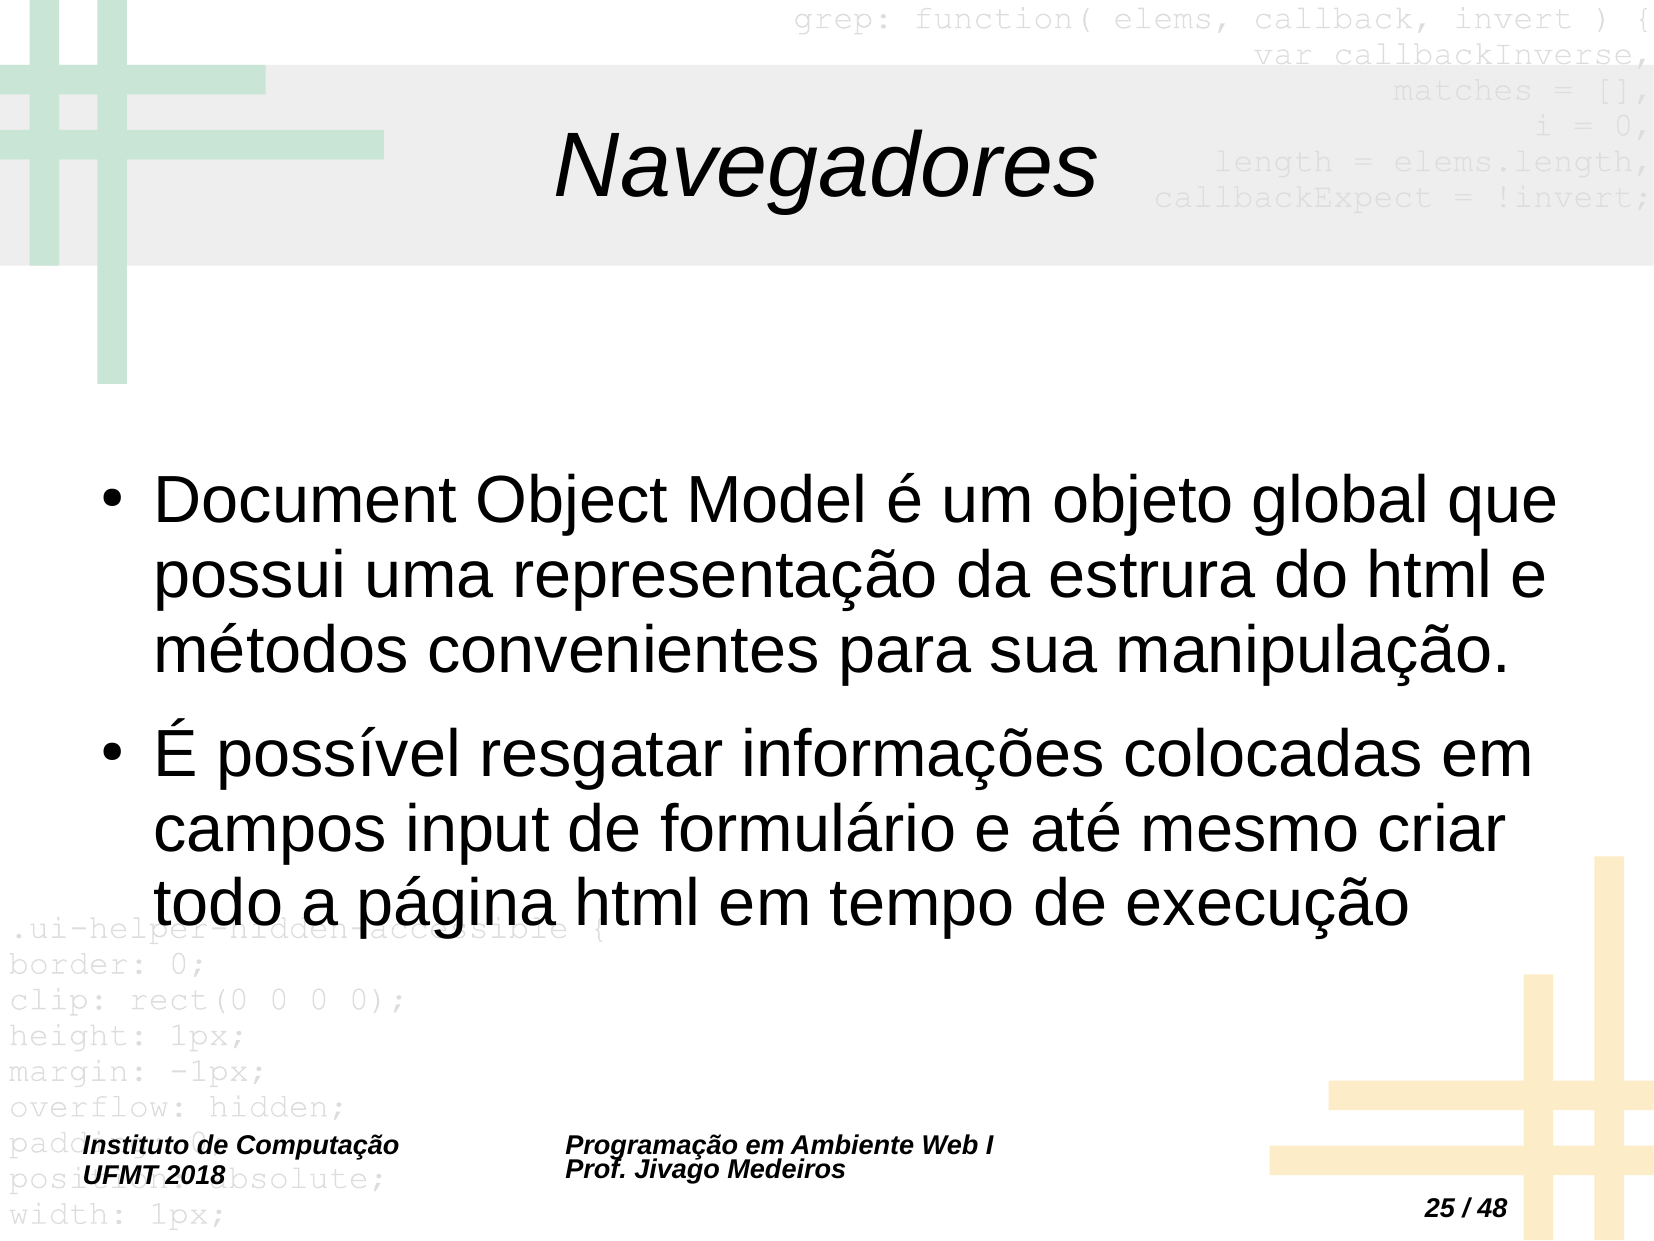

# Navegadores
Document Object Model é um objeto global que possui uma representação da estrura do html e métodos convenientes para sua manipulação.
É possível resgatar informações colocadas em campos input de formulário e até mesmo criar todo a página html em tempo de execução
Programação em Ambiente Web I Prof. Jivago Medeiros
25